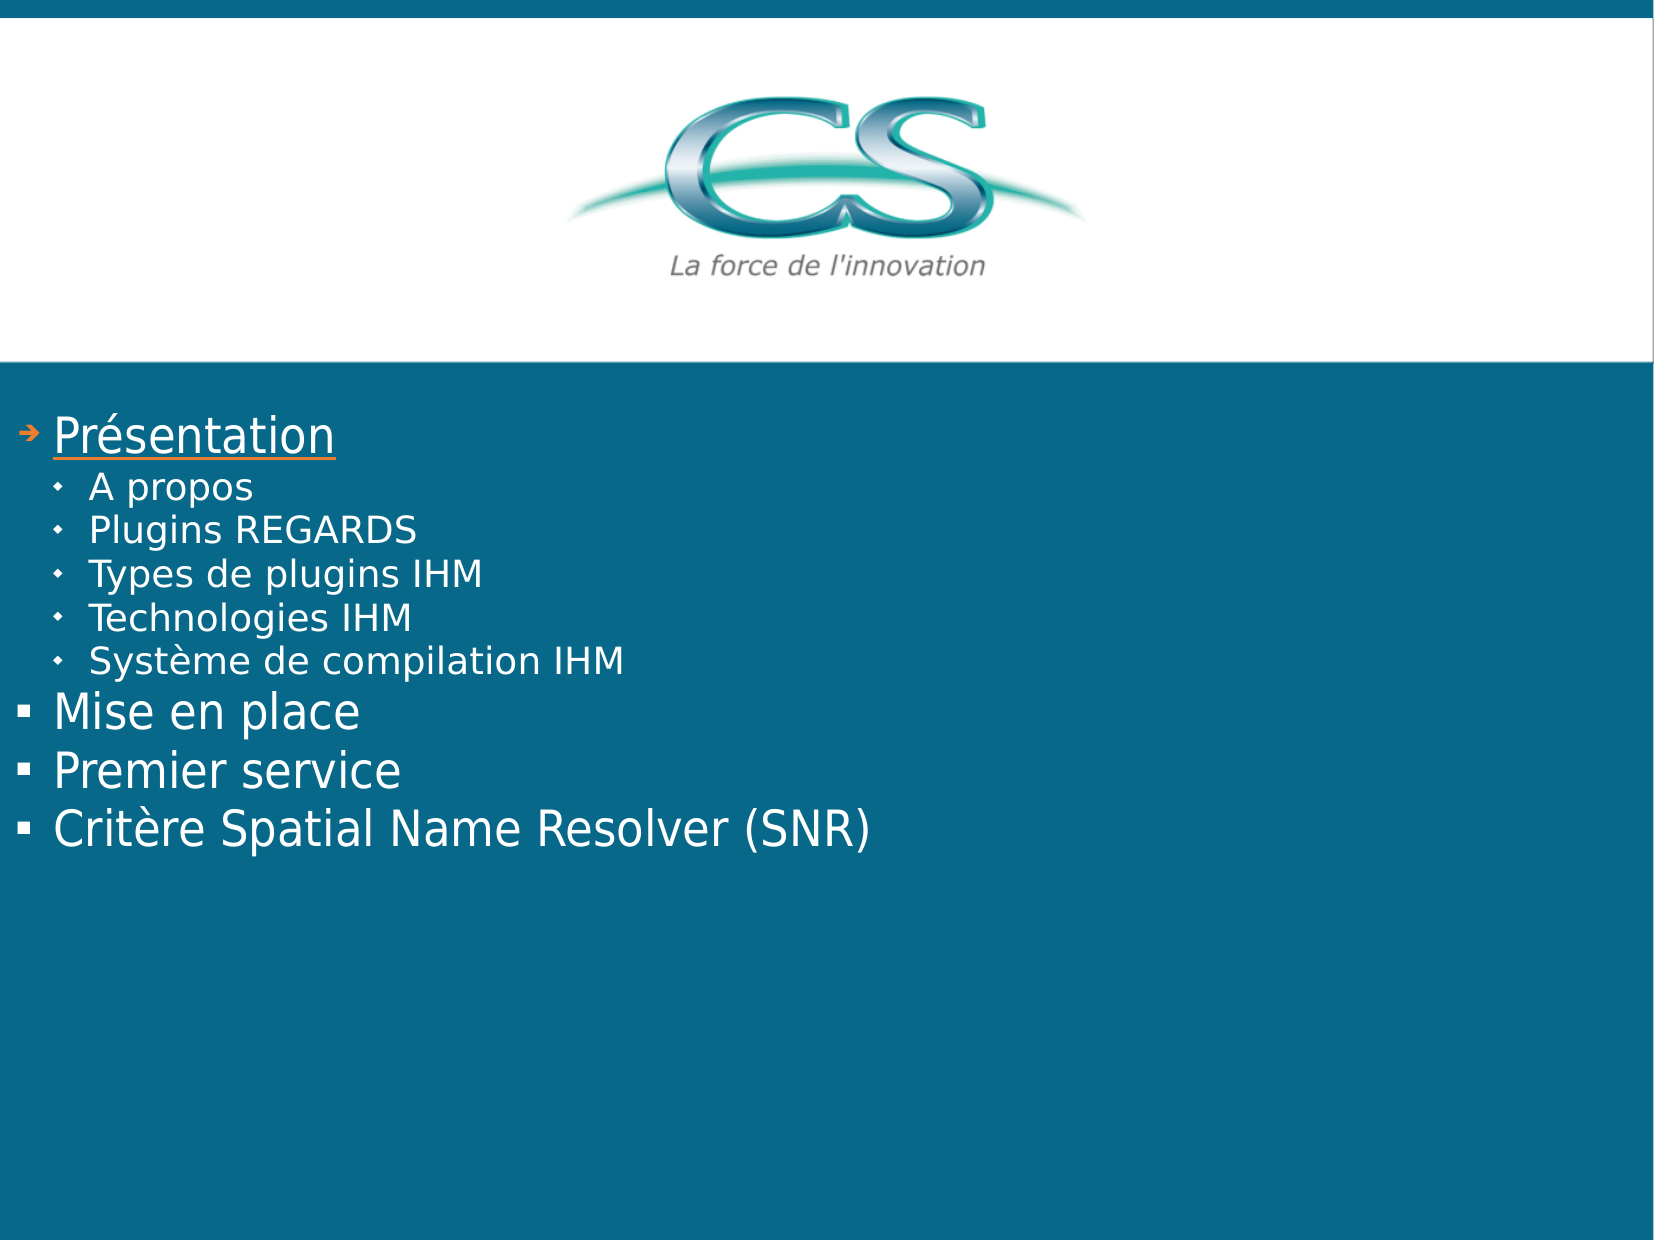

Présentation
A propos
Plugins REGARDS
Types de plugins IHM
Technologies IHM
Système de compilation IHM
Mise en place
Premier service
Critère Spatial Name Resolver (SNR)